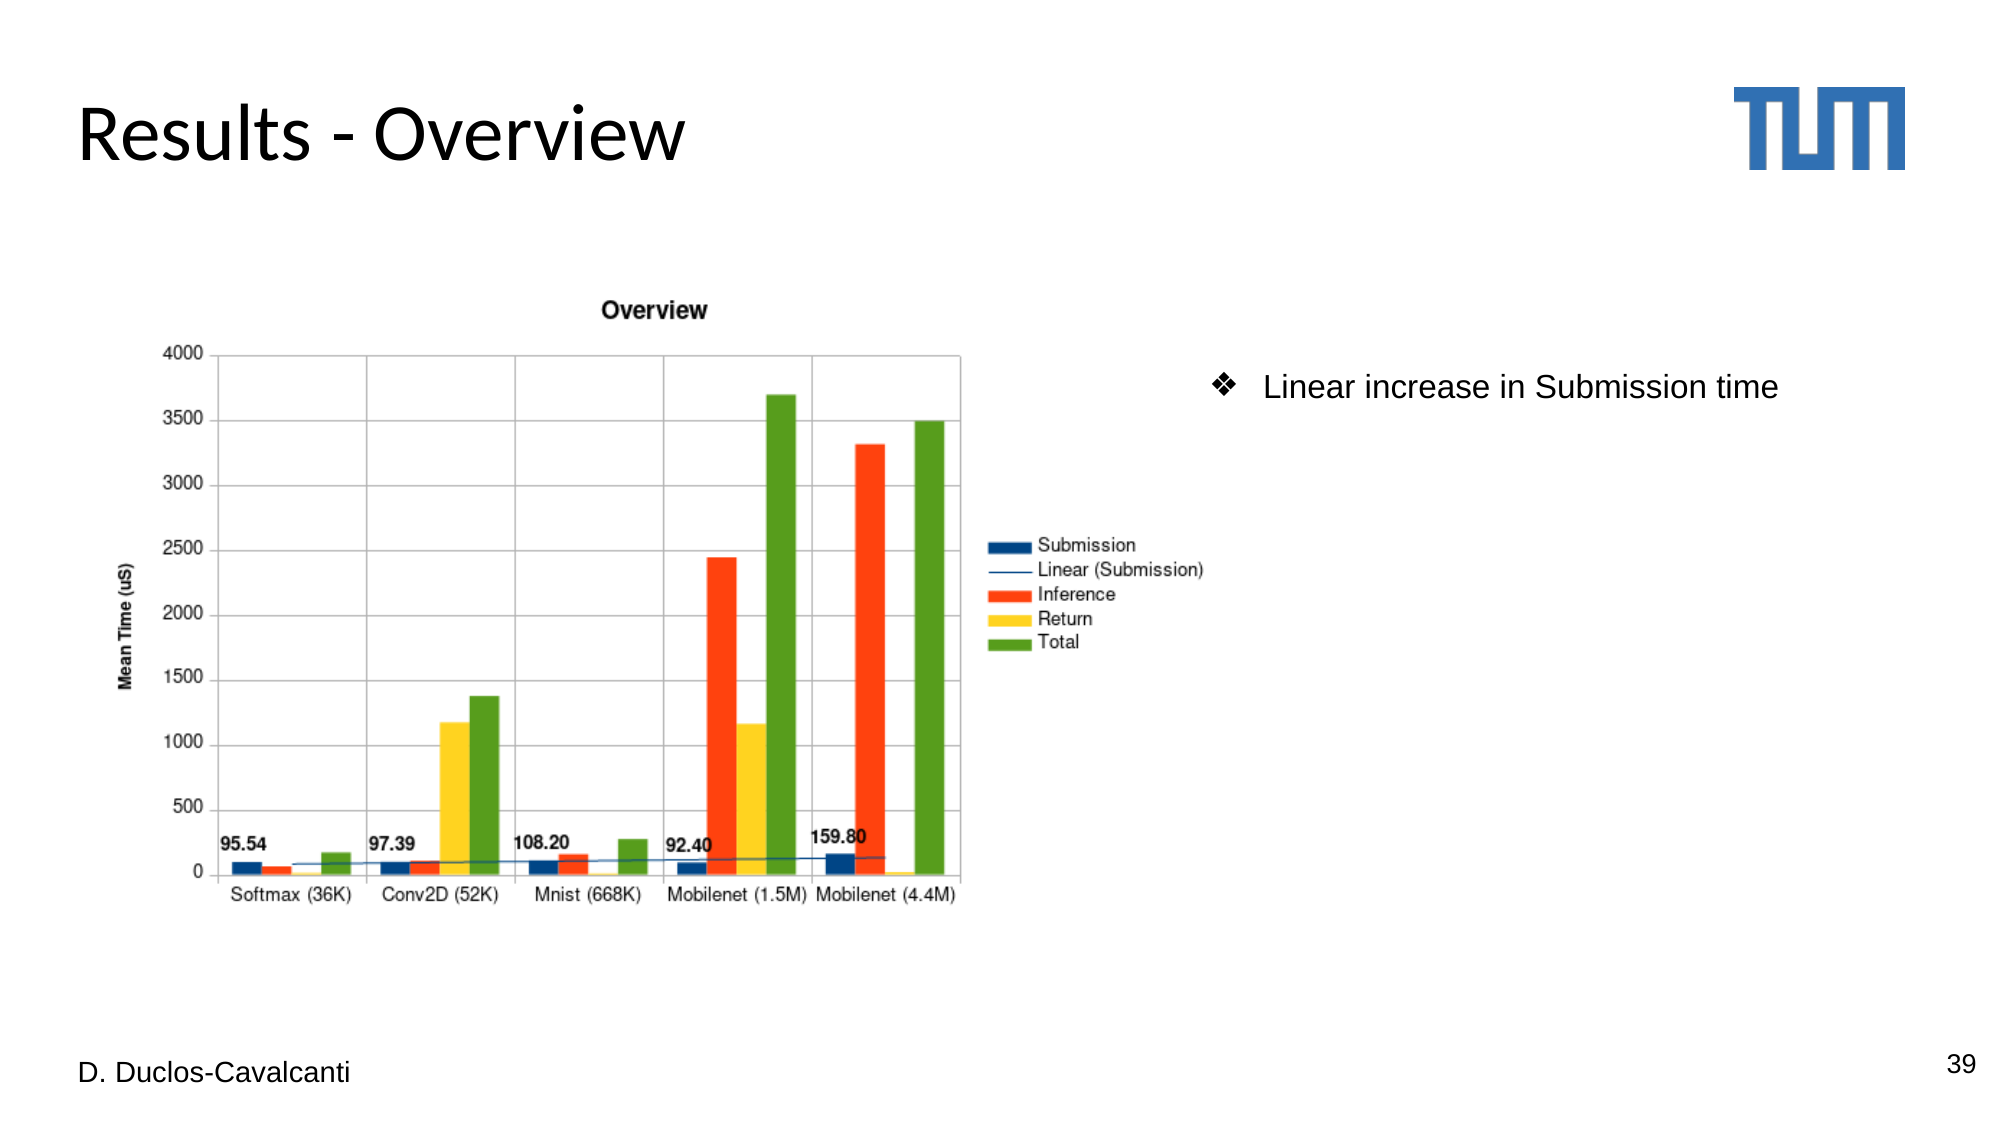

Results - Overview
Linear increase in Submission time
D. Duclos-Cavalcanti